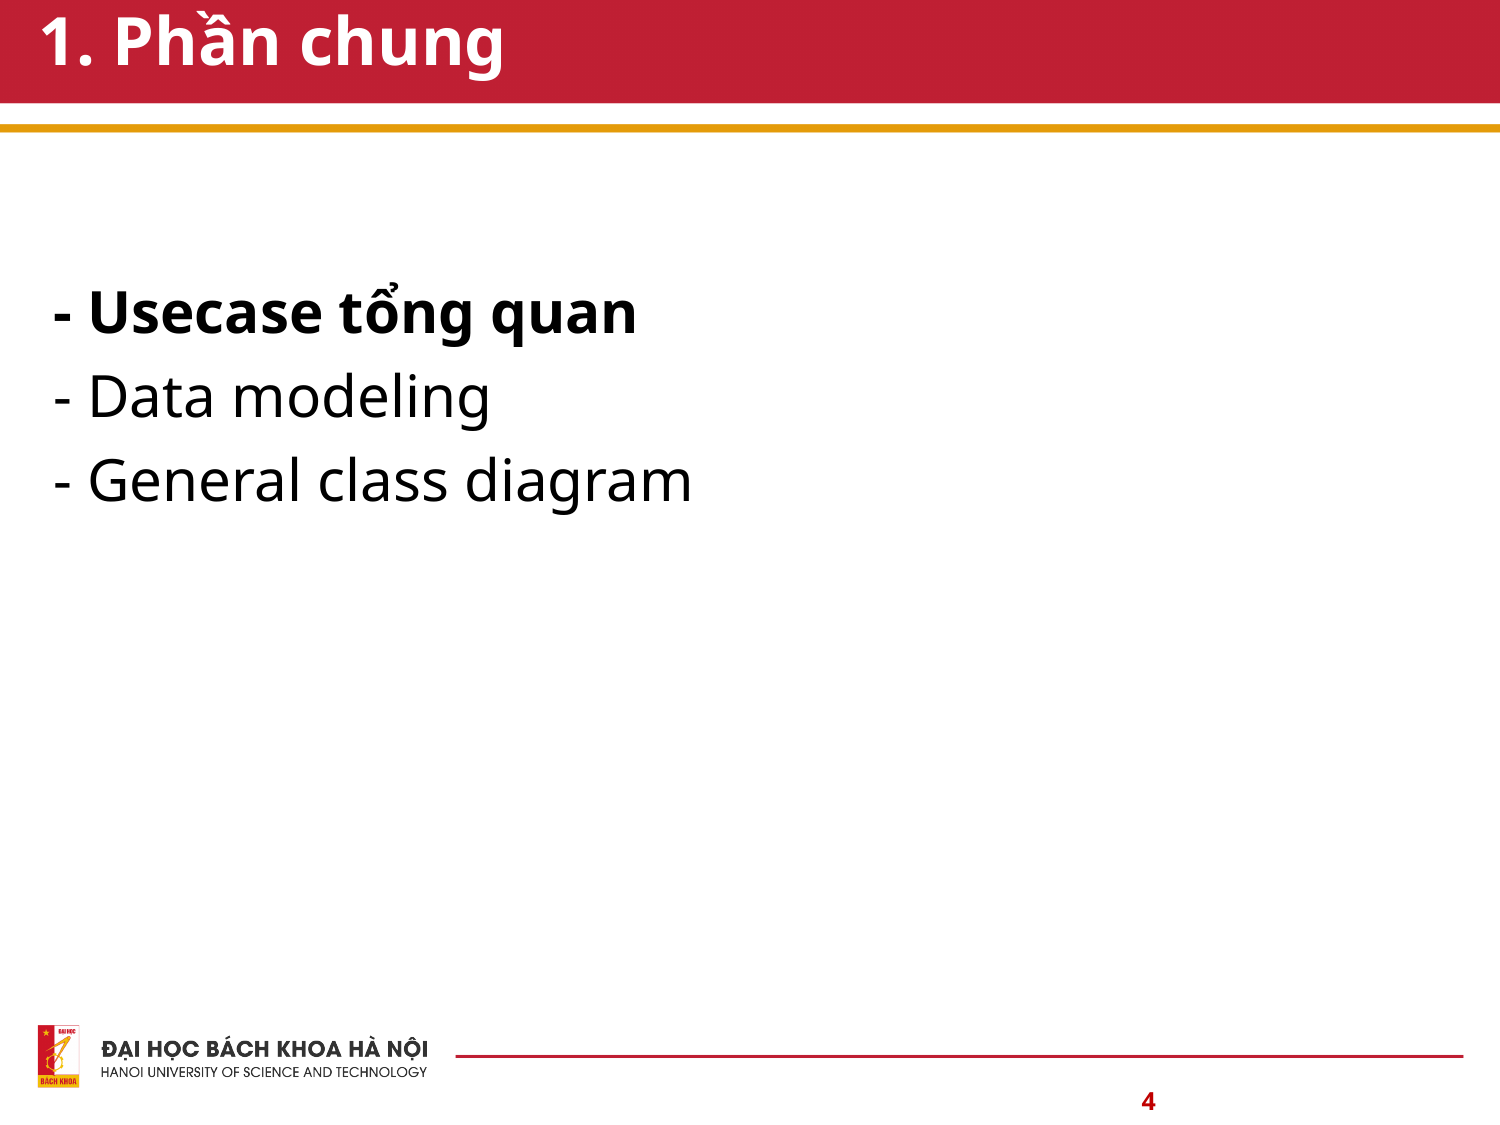

# 1. Phần chung
- Usecase tổng quan
- Data modeling
- General class diagram
3